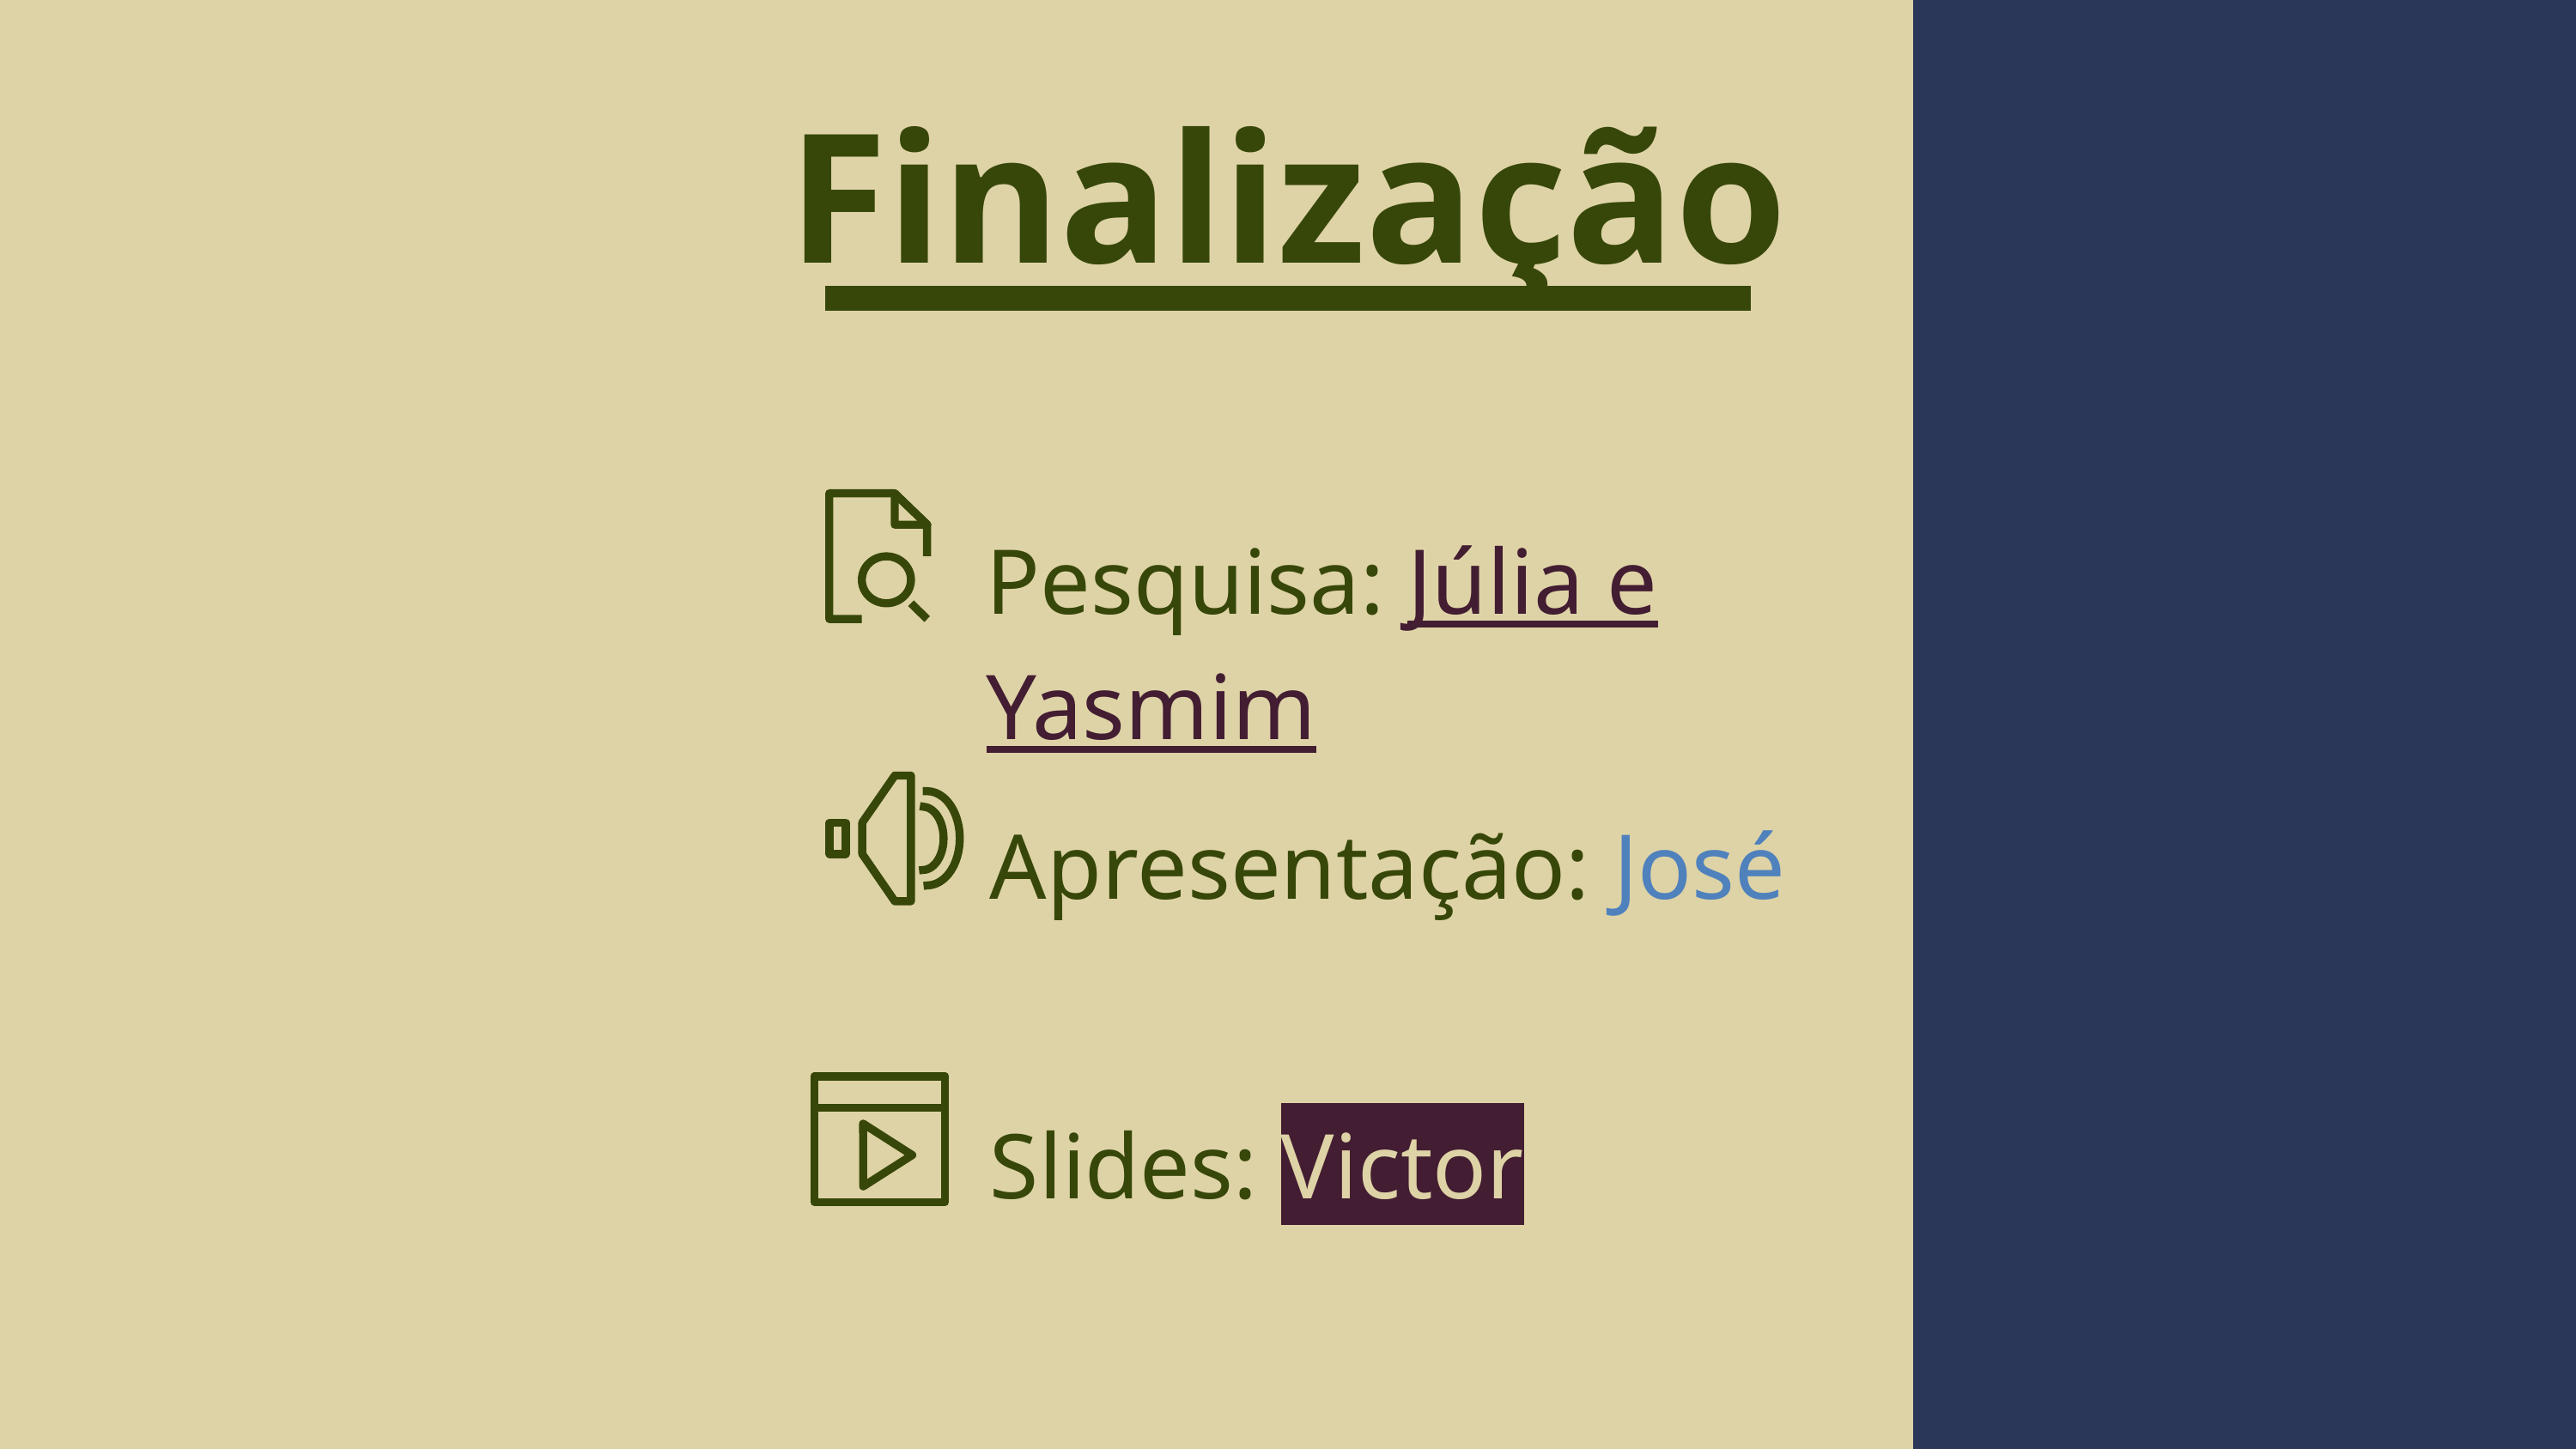

Finalização
Pesquisa: Júlia e Yasmim
Apresentação: José
Slides: Victor